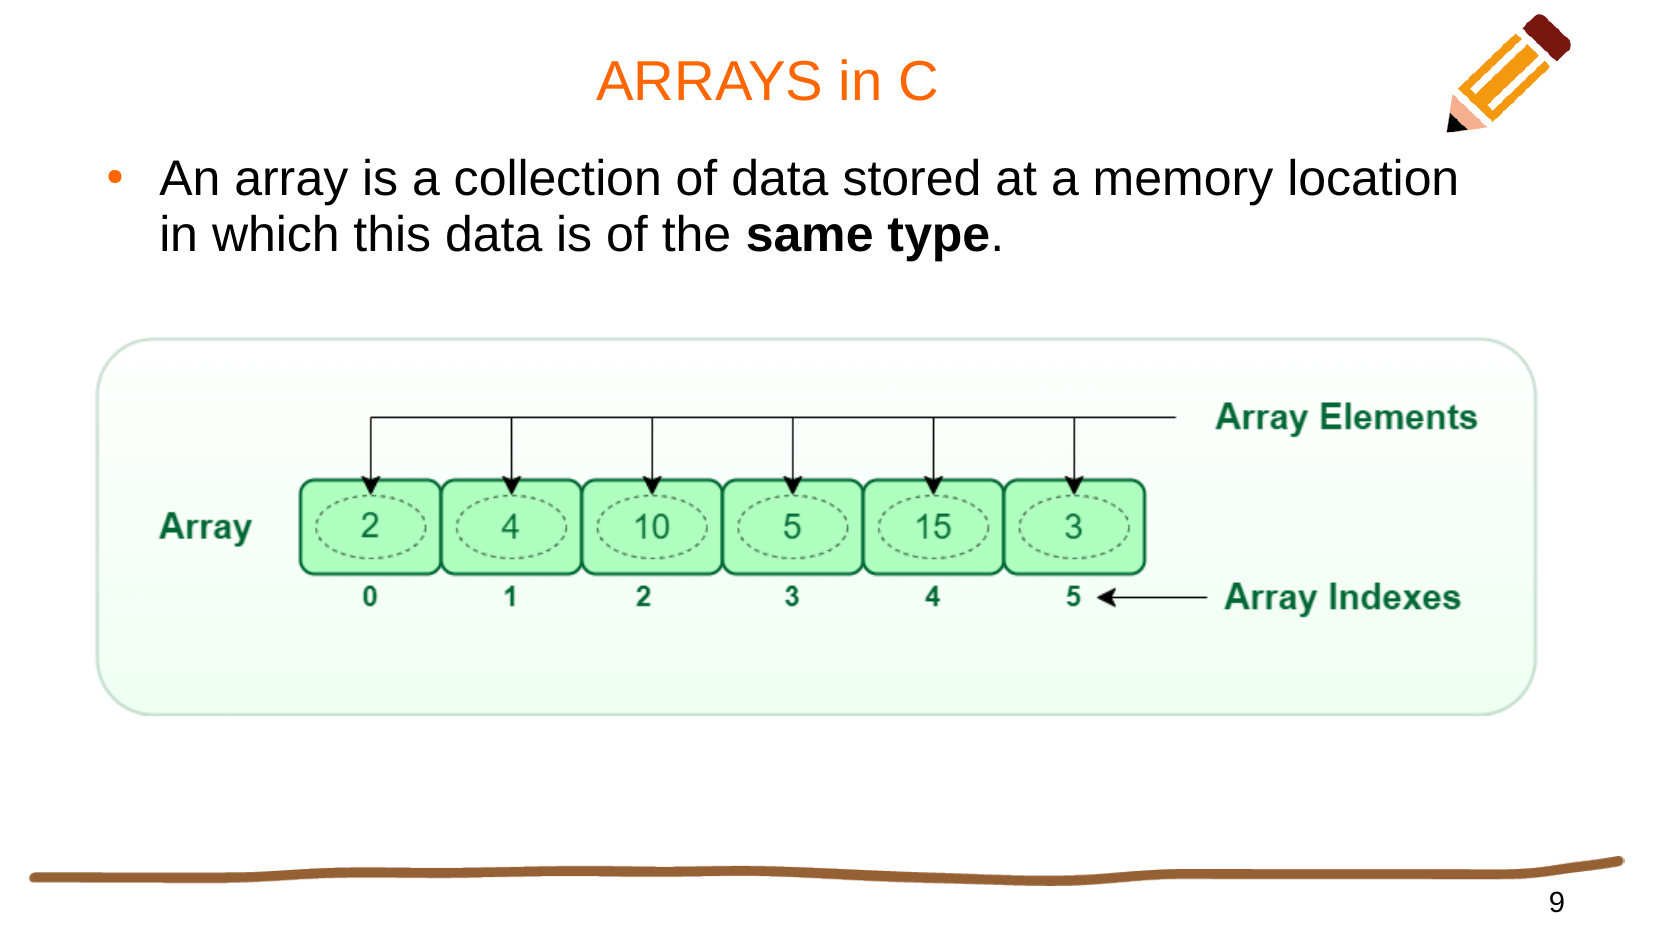

# ARRAYS in C
An array is a collection of data stored at a memory location in which this data is of the same type.
9